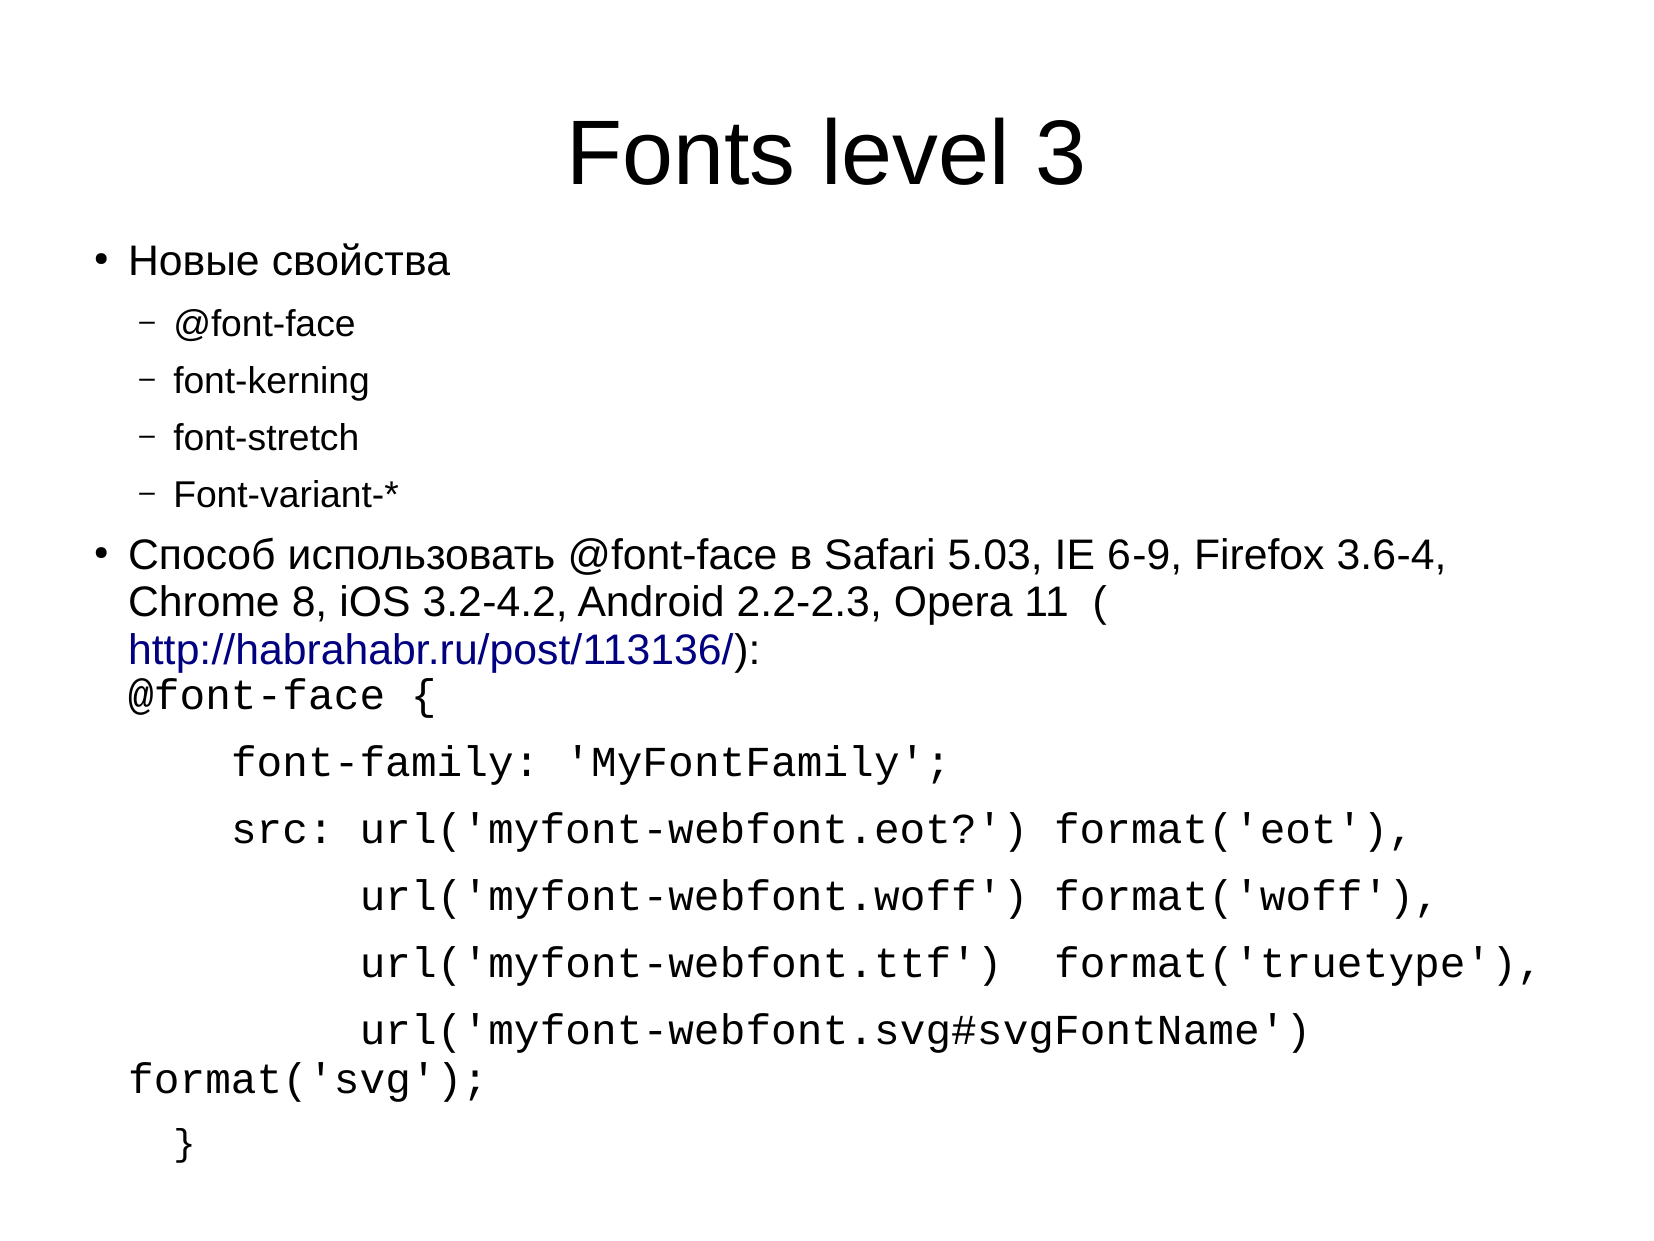

# Fonts level 3
Новые свойства
@font-face
font-kerning
font-stretch
Font-variant-*
Способ использовать @font-face в Safari 5.03, IE 6­-9, Firefox 3.6­-4, Chrome 8, iOS 3.2­-4.2, Android 2.2­-2.3, Opera 11 (http://habrahabr.ru/post/113136/):
@font-face {
 font-family: 'MyFontFamily';
 src: url('myfont-webfont.eot?') format('eot'),
 url('myfont-webfont.woff') format('woff'),
 url('myfont-webfont.ttf') format('truetype'),
 url('myfont-webfont.svg#svgFontName') format('svg');
}